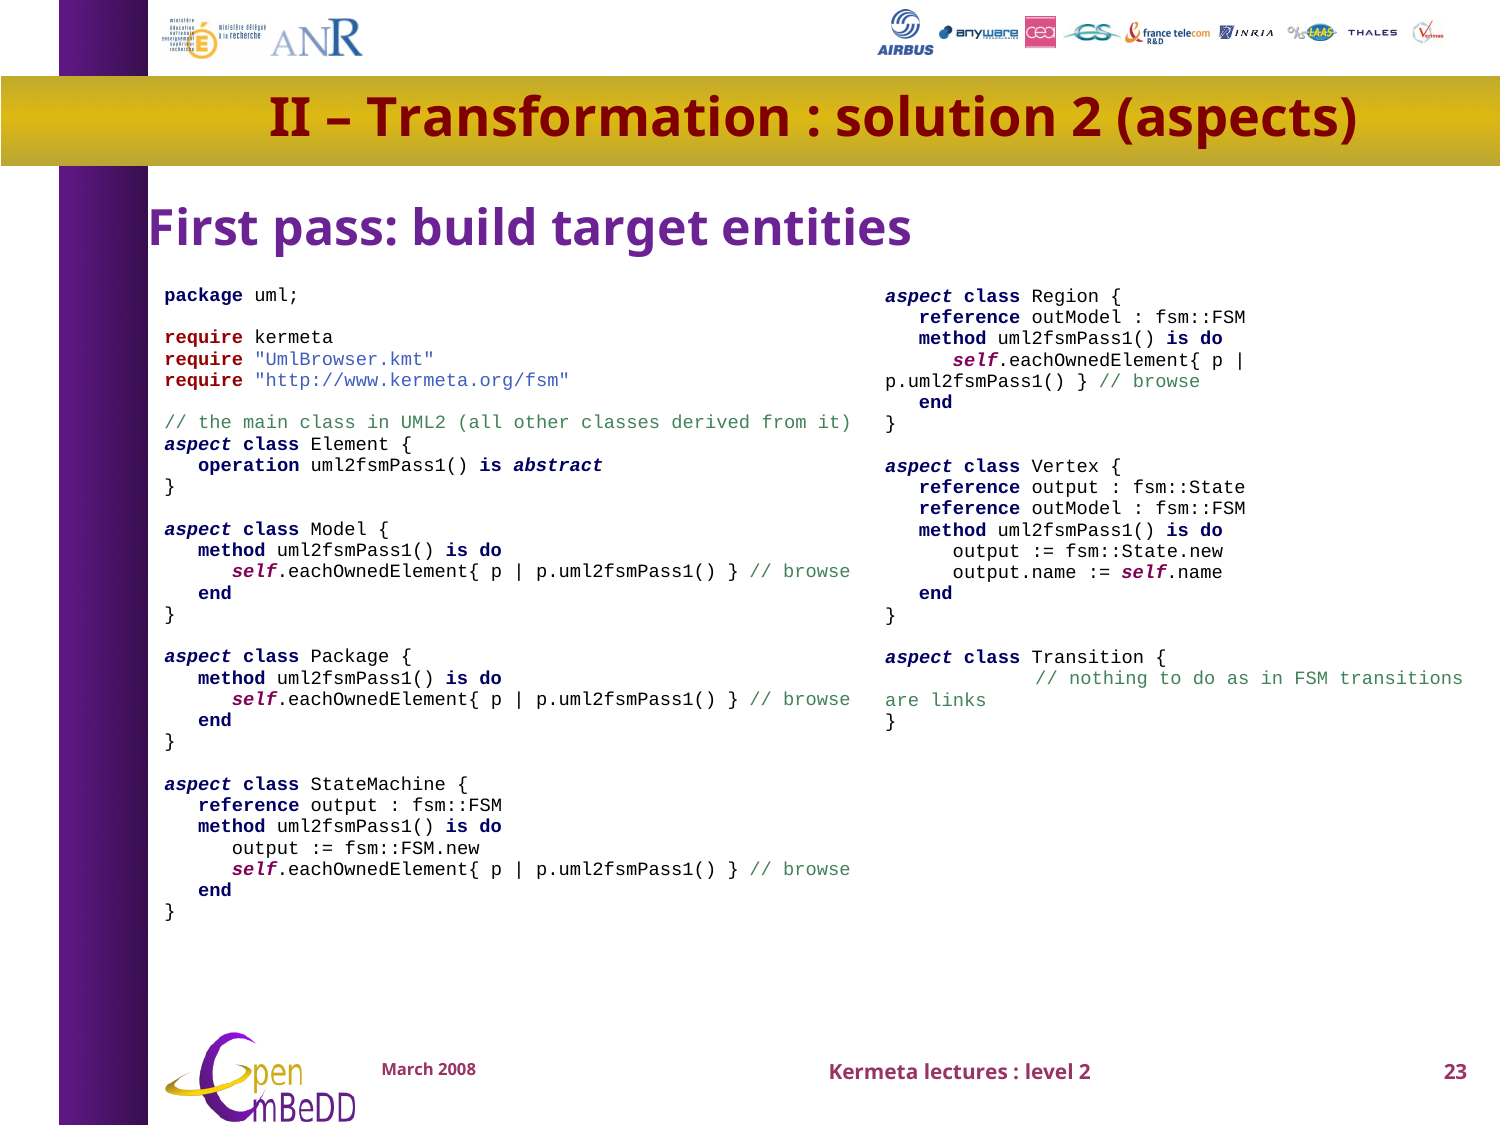

# II – Transformation : solution 2 (aspects)
First pass: build target entities
package uml;
require kermeta
require "UmlBrowser.kmt"
require "http://www.kermeta.org/fsm"
// the main class in UML2 (all other classes derived from it)
aspect class Element {
 operation uml2fsmPass1() is abstract
}
aspect class Model {
 method uml2fsmPass1() is do
 self.eachOwnedElement{ p | p.uml2fsmPass1() } // browse
 end
}
aspect class Package {
 method uml2fsmPass1() is do
 self.eachOwnedElement{ p | p.uml2fsmPass1() } // browse
 end
}
aspect class StateMachine {
 reference output : fsm::FSM
 method uml2fsmPass1() is do
 output := fsm::FSM.new
 self.eachOwnedElement{ p | p.uml2fsmPass1() } // browse
 end
}
aspect class Region {
 reference outModel : fsm::FSM
 method uml2fsmPass1() is do
 self.eachOwnedElement{ p | p.uml2fsmPass1() } // browse
 end
}
aspect class Vertex {
 reference output : fsm::State
 reference outModel : fsm::FSM
 method uml2fsmPass1() is do
 output := fsm::State.new
 output.name := self.name
 end
}
aspect class Transition {
	// nothing to do as in FSM transitions are links
}
Pied de page
Pied de page fixe
23